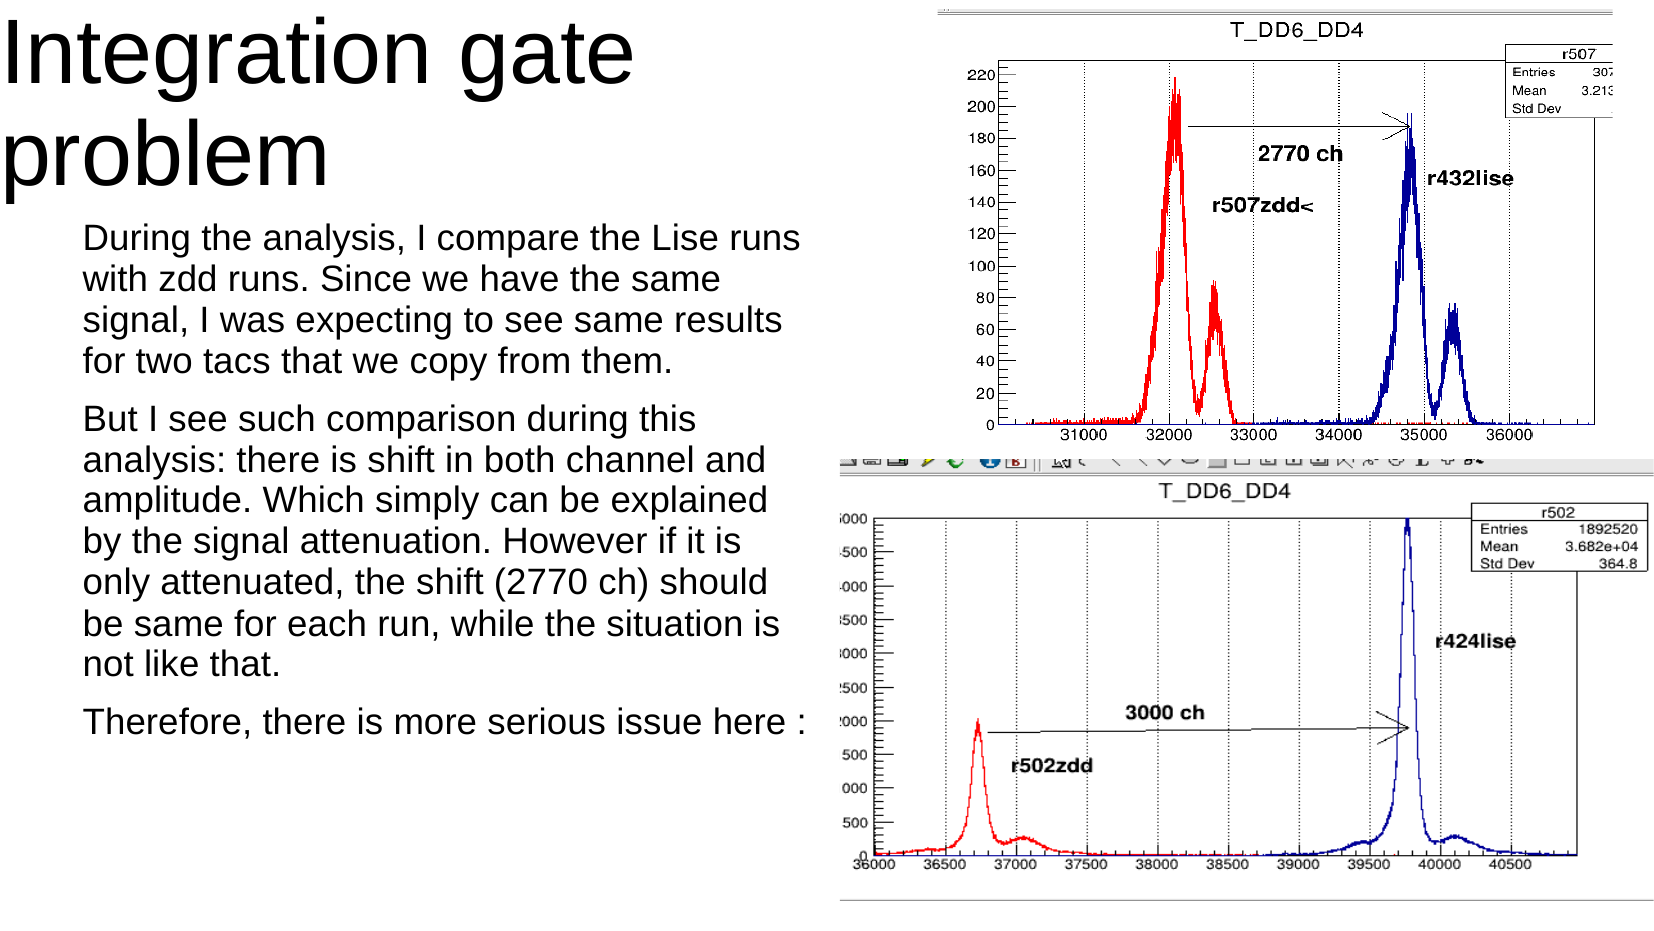

# Integration gate problem
During the analysis, I compare the Lise runs with zdd runs. Since we have the same signal, I was expecting to see same results for two tacs that we copy from them.
But I see such comparison during this analysis: there is shift in both channel and amplitude. Which simply can be explained by the signal attenuation. However if it is only attenuated, the shift (2770 ch) should be same for each run, while the situation is not like that.
Therefore, there is more serious issue here :